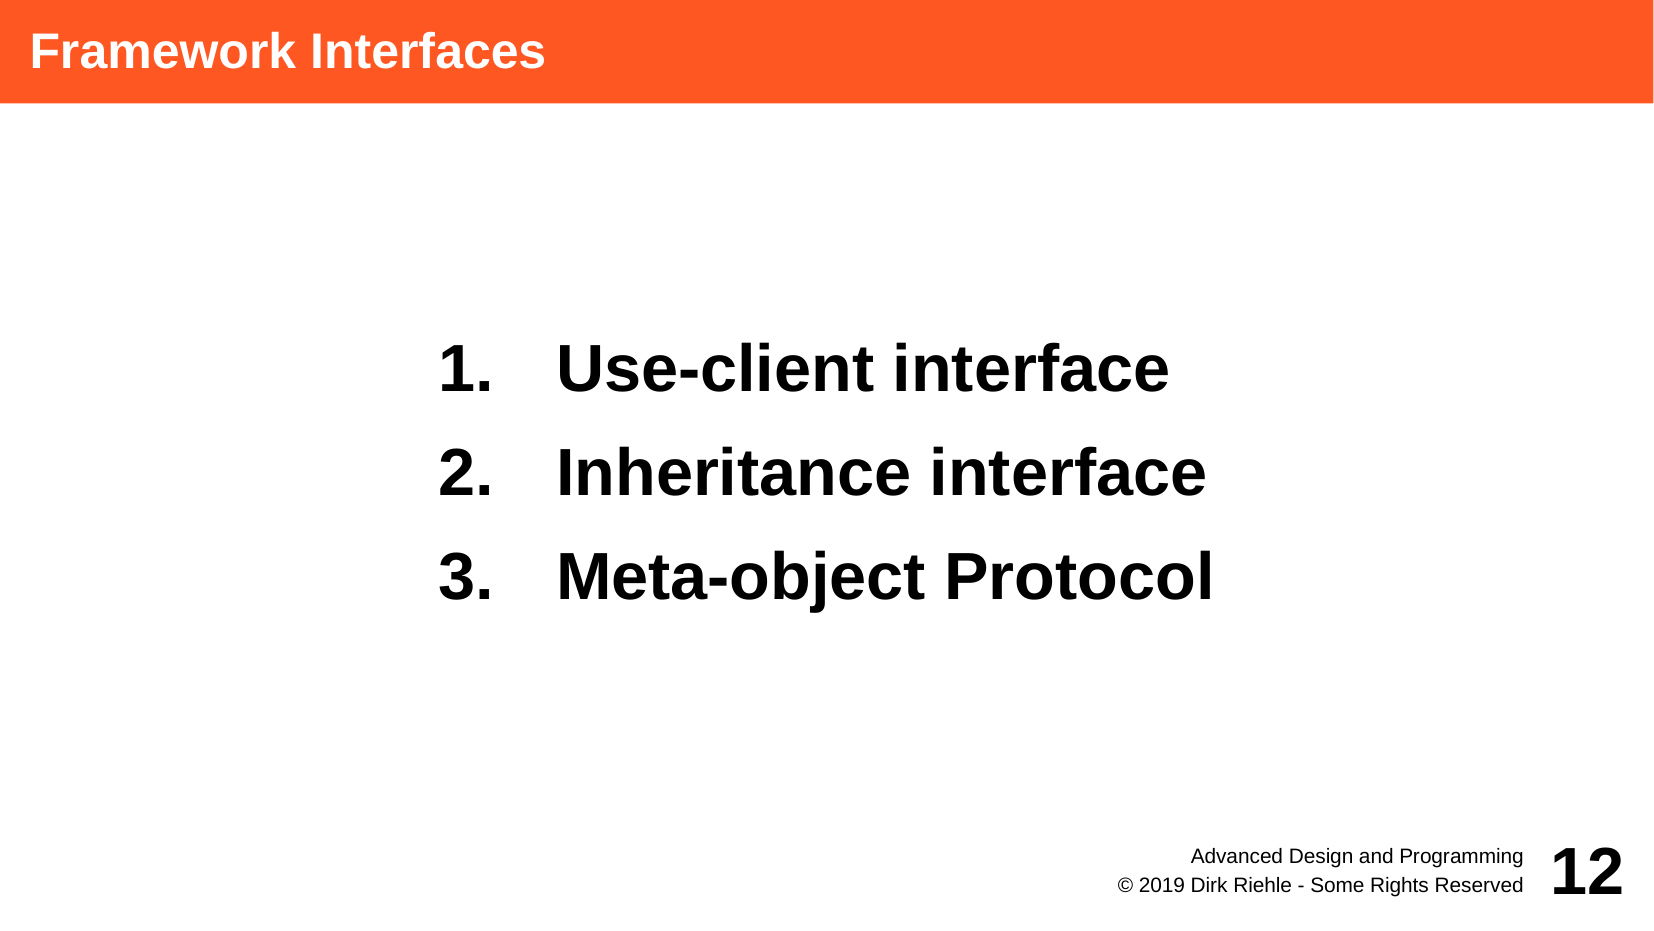

# Framework Interfaces
Use-client interface
Inheritance interface
Meta-object Protocol
Advanced Design and Programming
12
© 2019 Dirk Riehle - Some Rights Reserved